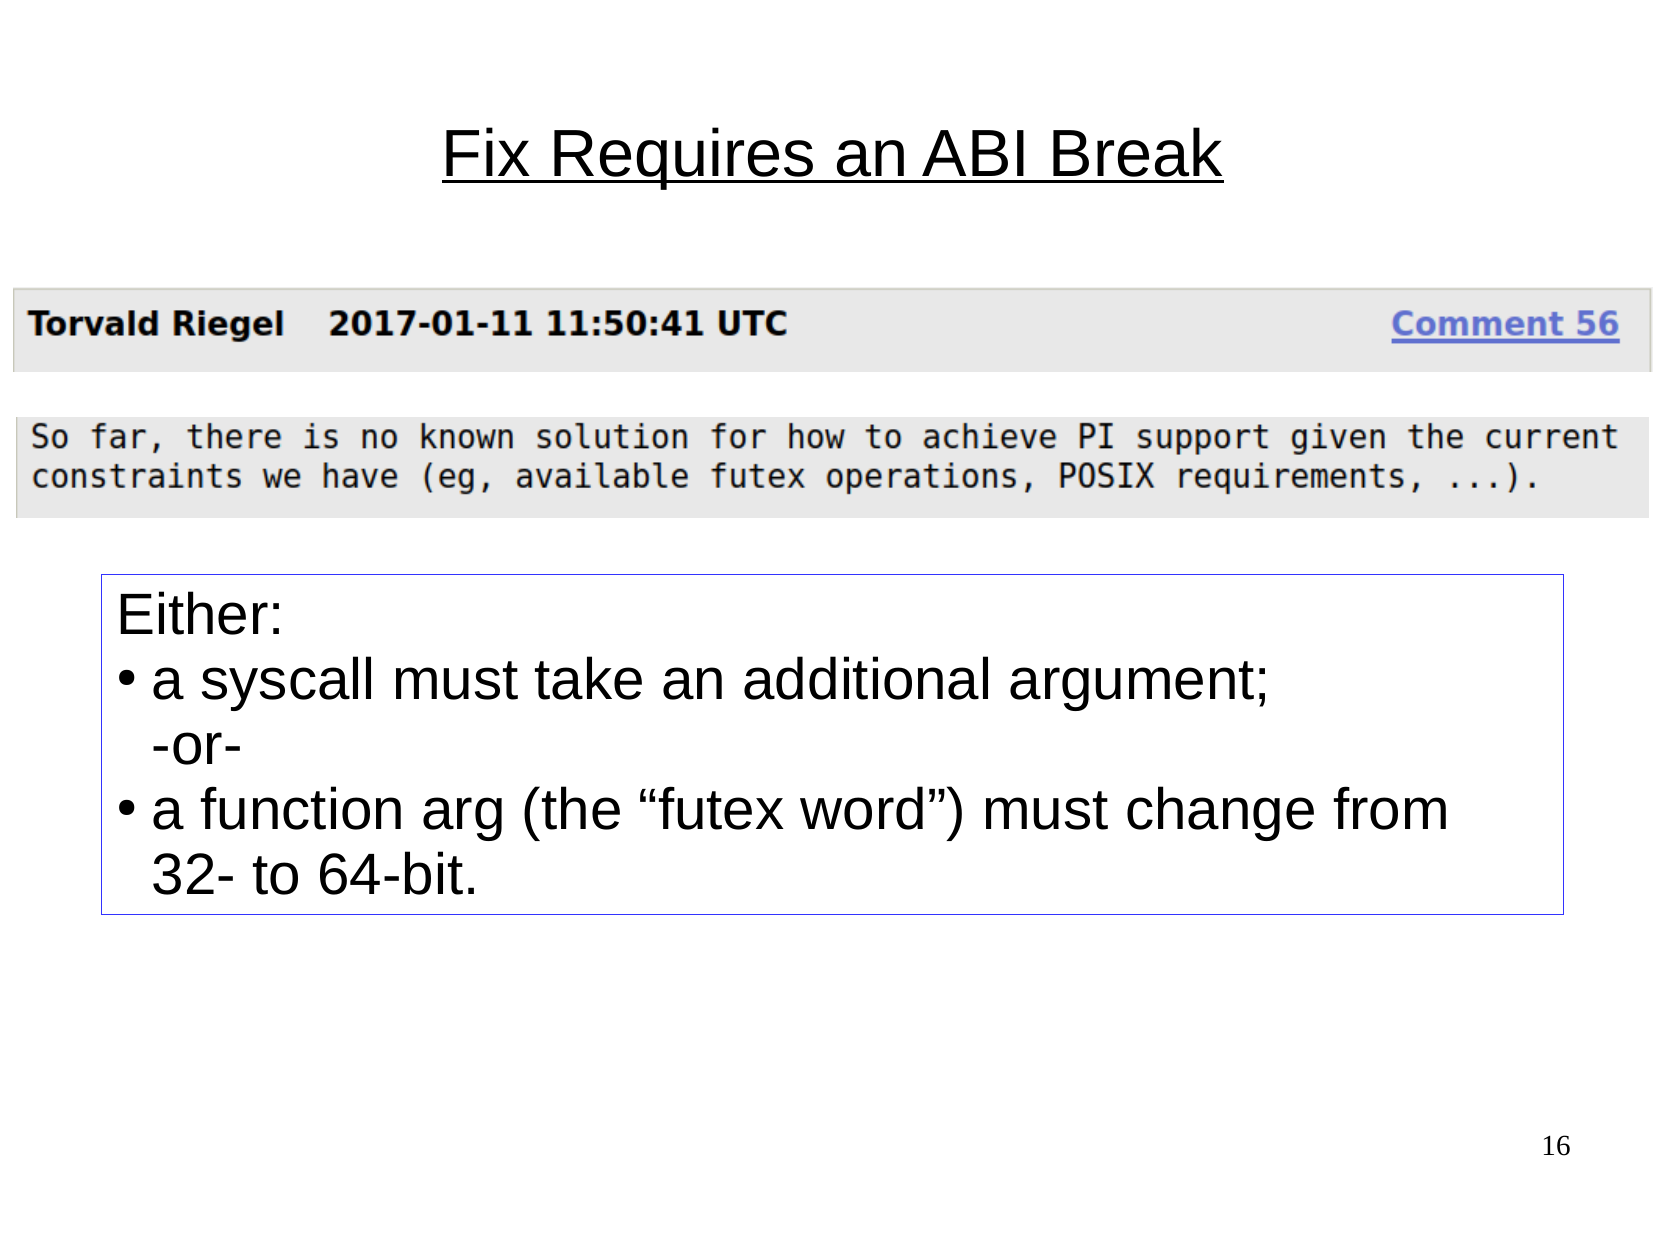

# Fix Requires an ABI Break
Either:
a syscall must take an additional argument;
-or-
a function arg (the “futex word”) must change from 32- to 64-bit.
16